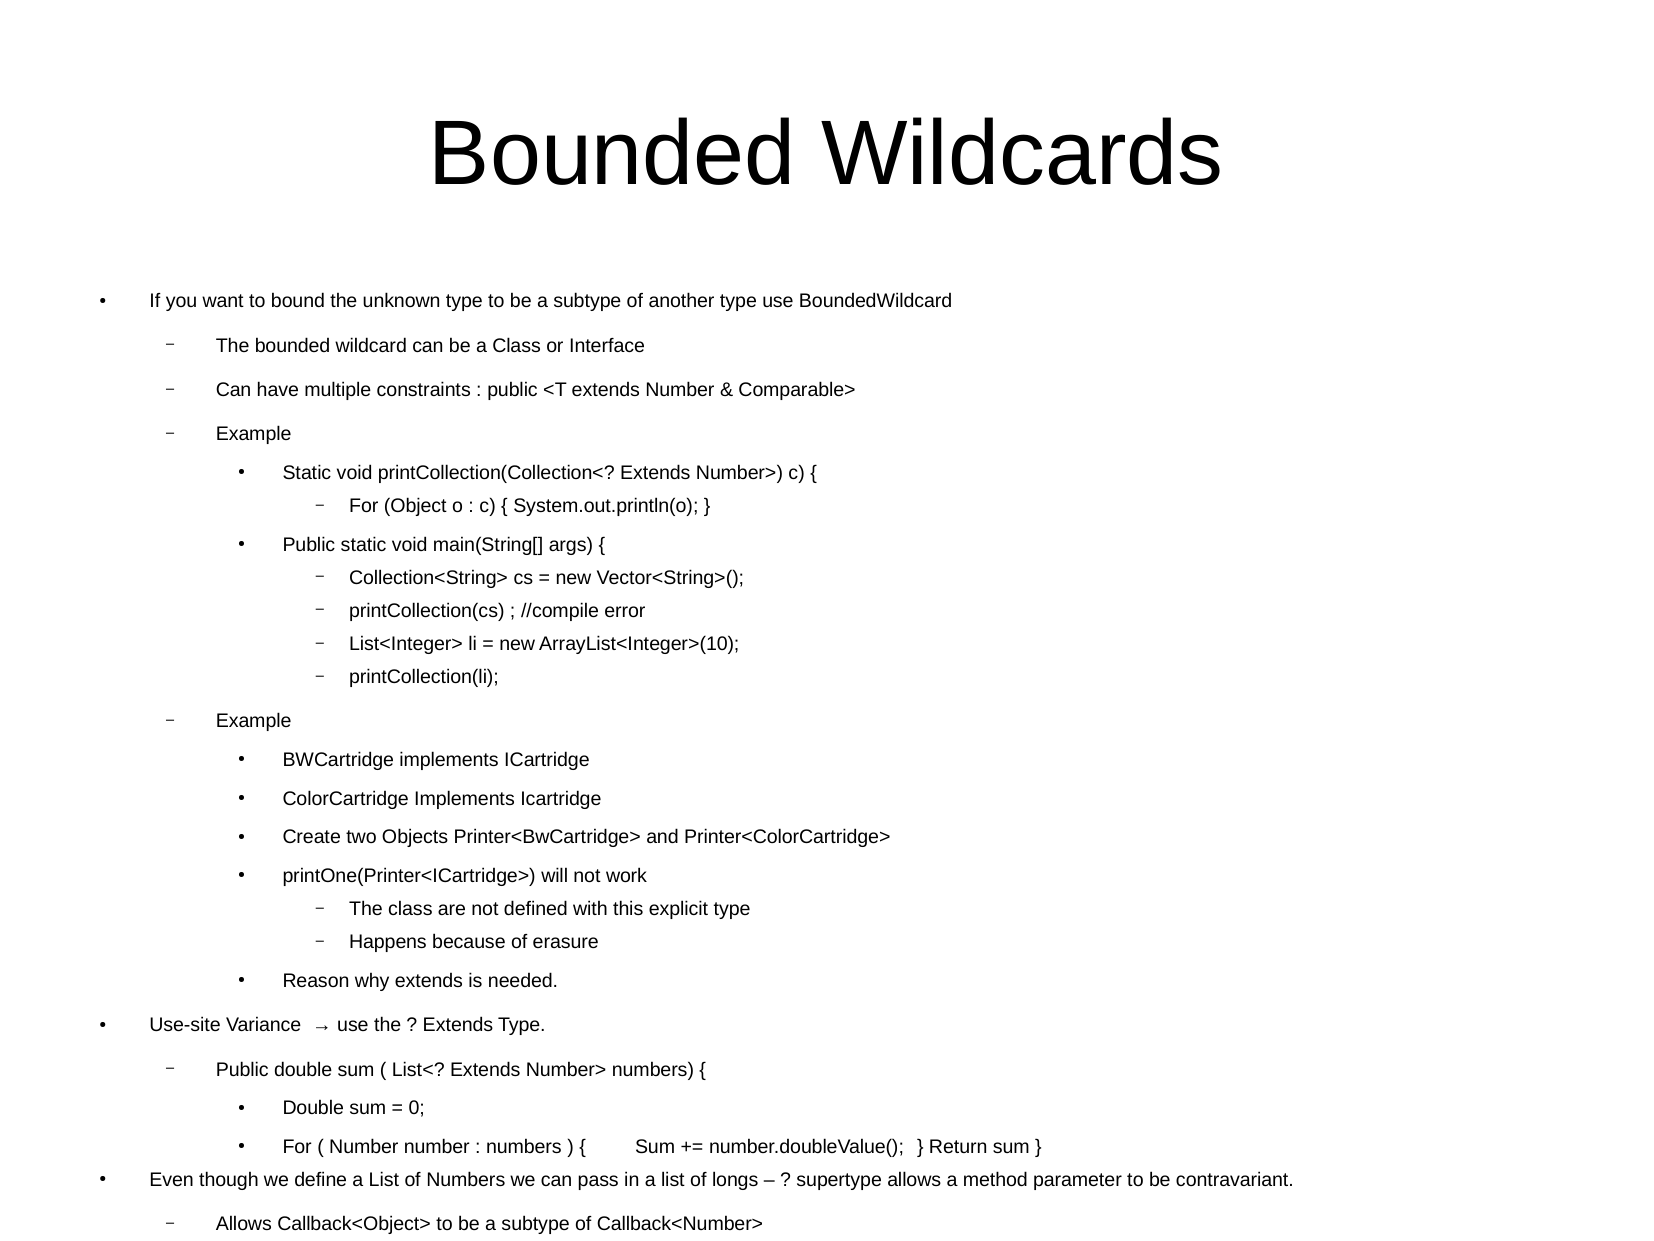

# Bounded Wildcards
If you want to bound the unknown type to be a subtype of another type use BoundedWildcard
The bounded wildcard can be a Class or Interface
Can have multiple constraints : public <T extends Number & Comparable>
Example
Static void printCollection(Collection<? Extends Number>) c) {
For (Object o : c) { System.out.println(o); }
Public static void main(String[] args) {
Collection<String> cs = new Vector<String>();
printCollection(cs) ; //compile error
List<Integer> li = new ArrayList<Integer>(10);
printCollection(li);
Example
BWCartridge implements ICartridge
ColorCartridge Implements Icartridge
Create two Objects Printer<BwCartridge> and Printer<ColorCartridge>
printOne(Printer<ICartridge>) will not work
The class are not defined with this explicit type
Happens because of erasure
Reason why extends is needed.
Use-site Variance → use the ? Extends Type.
Public double sum ( List<? Extends Number> numbers) {
Double sum = 0;
For ( Number number : numbers ) {	Sum += number.doubleValue(); 	} Return sum }
Even though we define a List of Numbers we can pass in a list of longs – ? supertype allows a method parameter to be contravariant.
Allows Callback<Object> to be a subtype of Callback<Number>